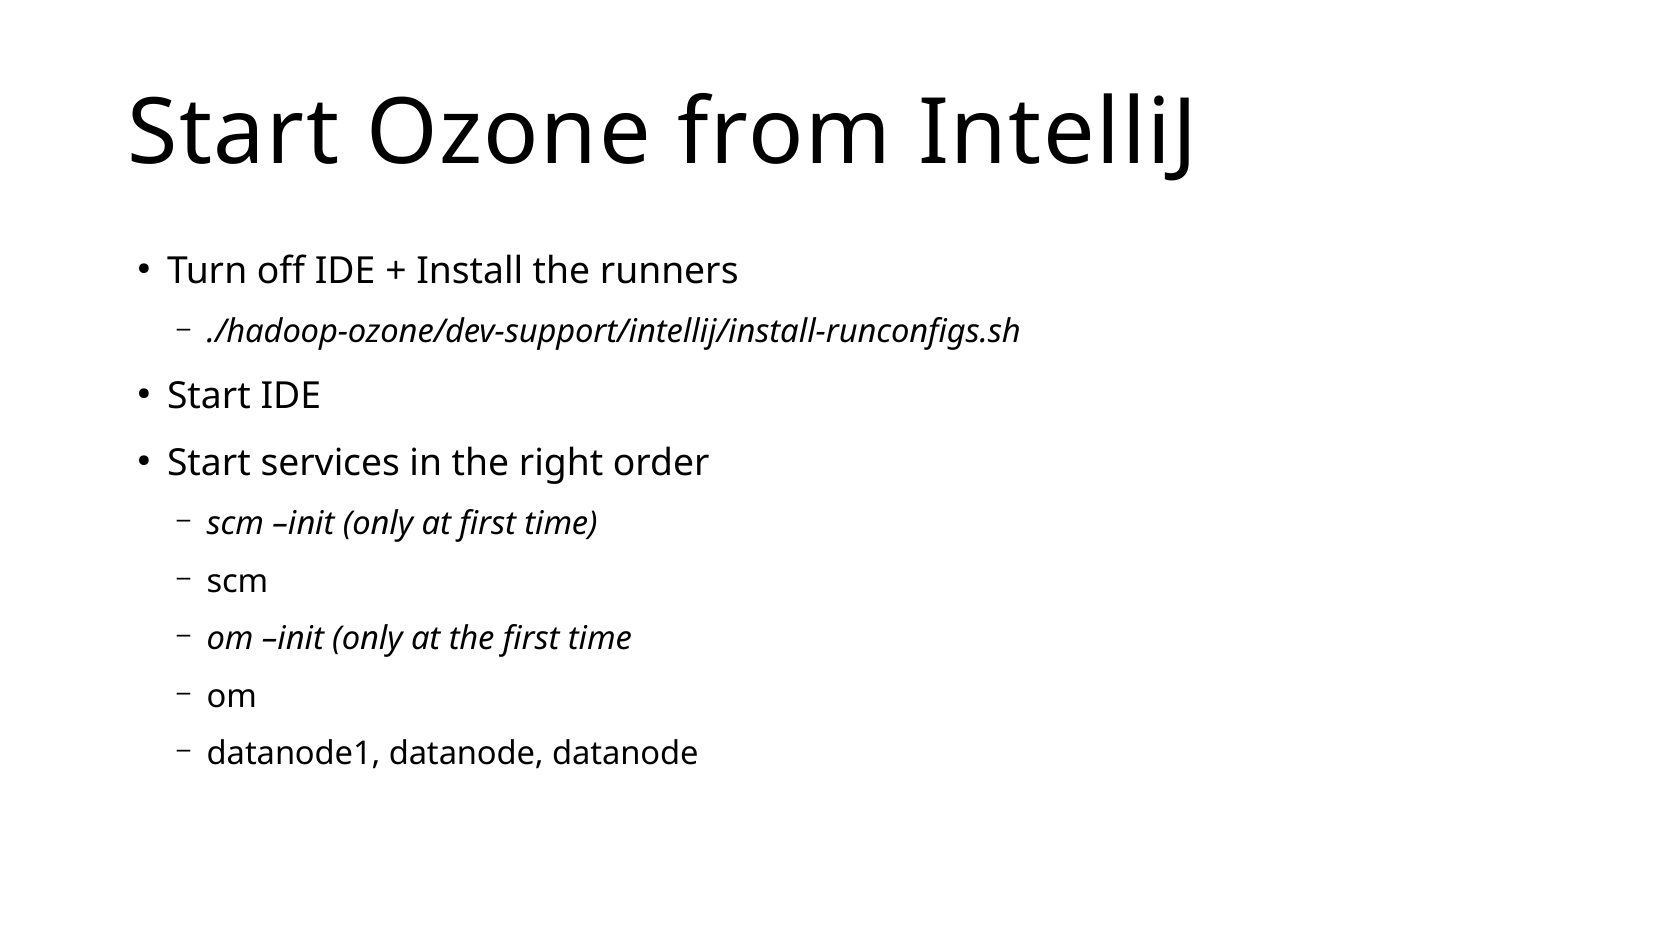

# Start Ozone from IntelliJ
Turn off IDE + Install the runners
./hadoop-ozone/dev-support/intellij/install-runconfigs.sh
Start IDE
Start services in the right order
scm –init (only at first time)
scm
om –init (only at the first time
om
datanode1, datanode, datanode